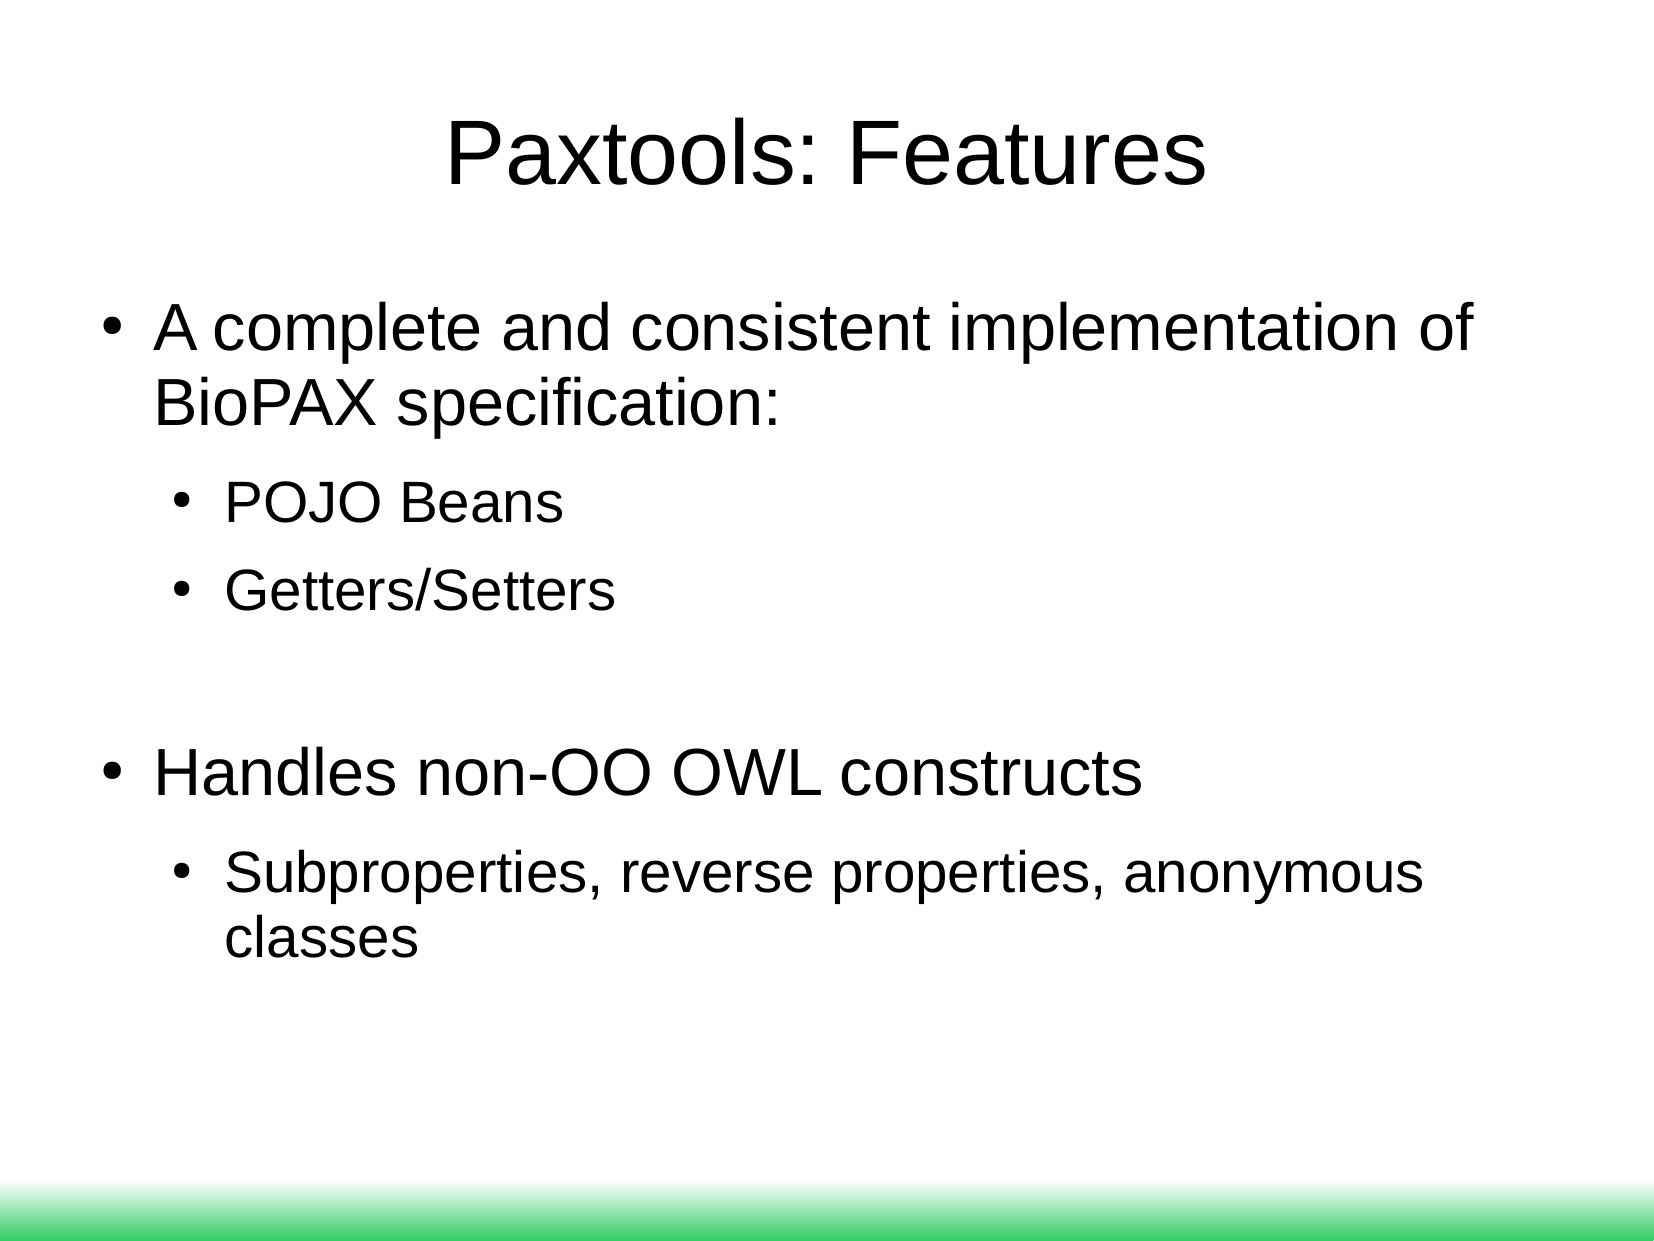

# Paxtools: Features
A complete and consistent implementation of BioPAX specification:
POJO Beans
Getters/Setters
Handles non-OO OWL constructs
Subproperties, reverse properties, anonymous classes